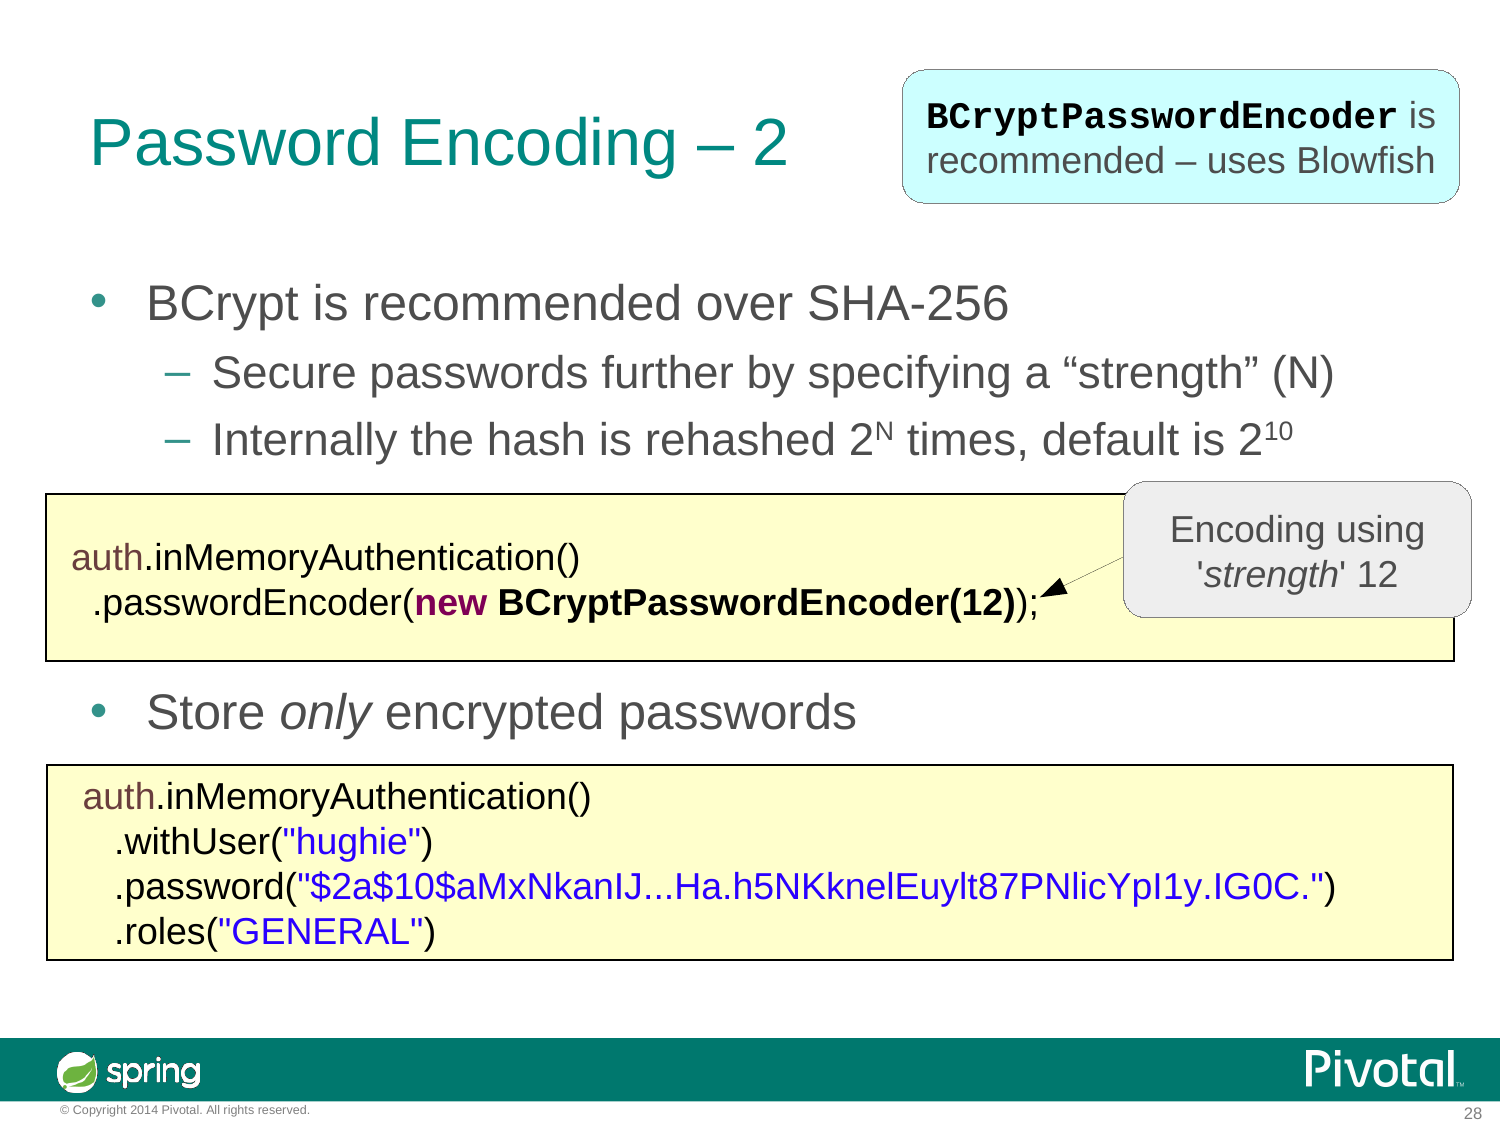

Password Encoding – 2
BCryptPasswordEncoder is recommended – uses Blowfish
# BCrypt is recommended over SHA-256
Secure passwords further by specifying a “strength” (N)
Internally the hash is rehashed 2N times, default is 210
Store only encrypted passwords
Encoding using 'strength' 12
 auth.inMemoryAuthentication()
 .passwordEncoder(new BCryptPasswordEncoder(12));
 auth.inMemoryAuthentication()
 .withUser("hughie")
 .password("$2a$10$aMxNkanIJ...Ha.h5NKknelEuylt87PNlicYpI1y.IG0C.")
 .roles("GENERAL")
auth.inMemoryAuthentication().withUser("hughie").
 password("$2a$10$aMxNkanIJhBYviypGTzHa.h5NKknelEuylt87PNlicYpI1y.IG0C.").
 roles("GENERAL")